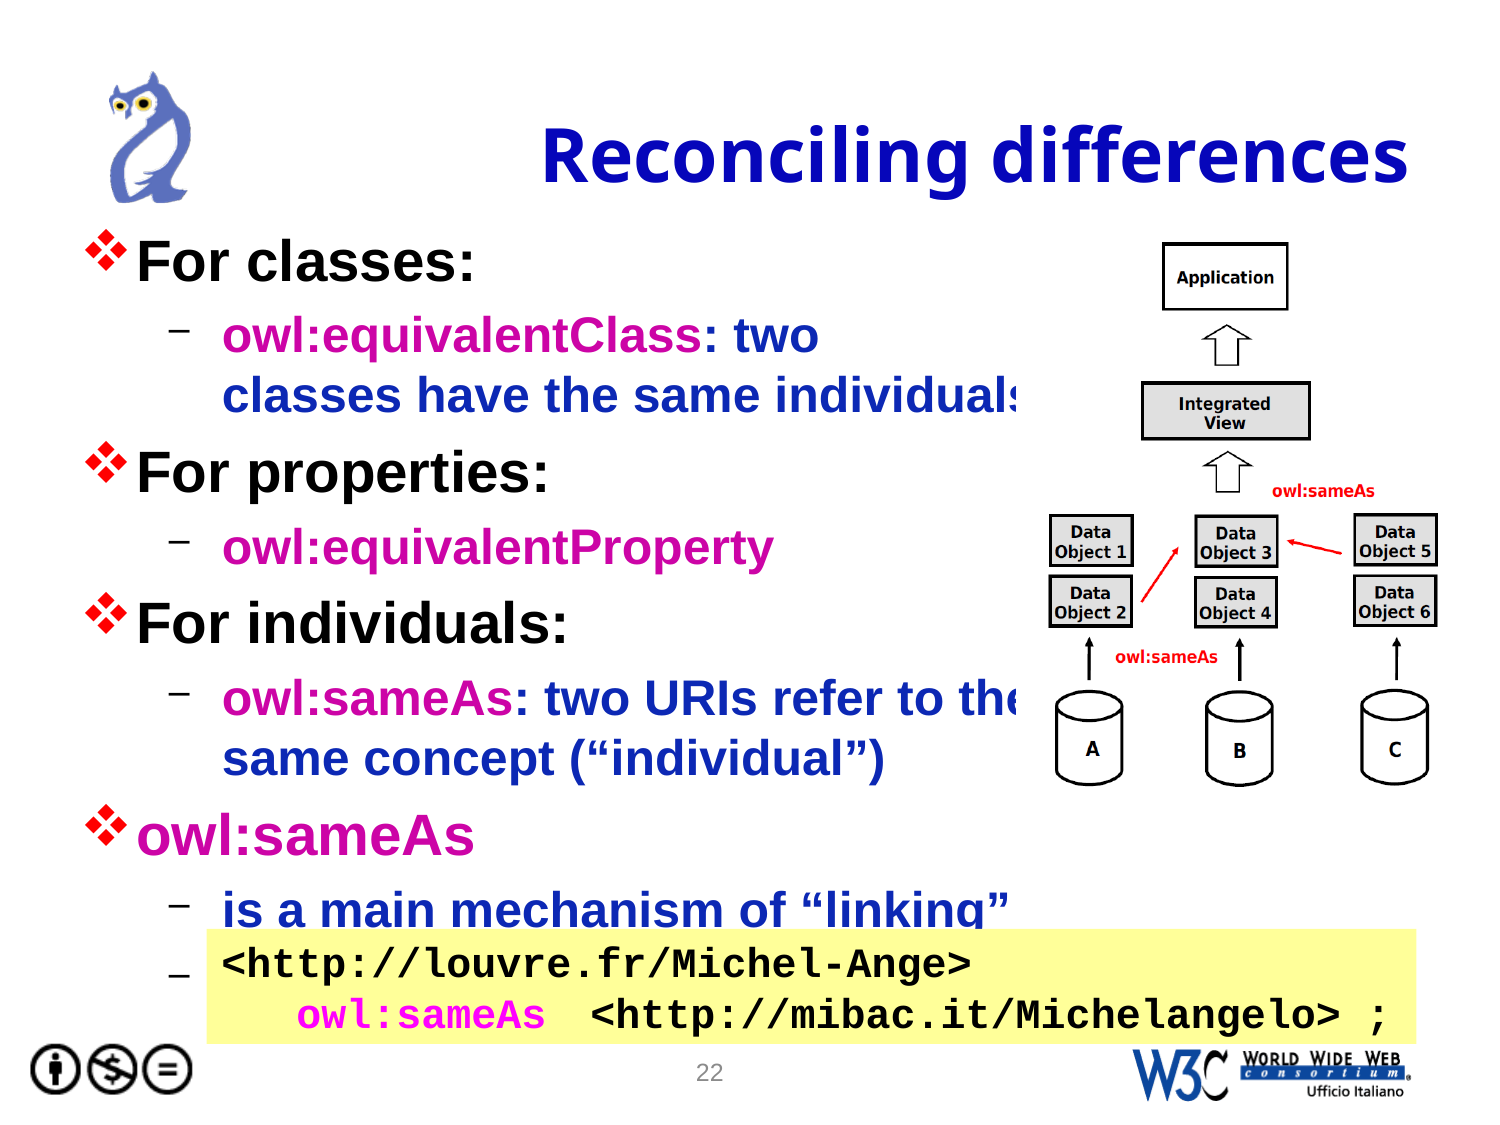

# Reconciling differences
For classes:
owl:equivalentClass: two
classes have the same individuals
For properties:
owl:equivalentProperty
For individuals:
owl:sameAs: two URIs refer to the
same concept (“individual”)
owl:sameAs
is a main mechanism of “linking”
<http://louvre.fr/Michel-Ange>
 owl:sameAs	<http://mibac.it/Michelangelo> ;